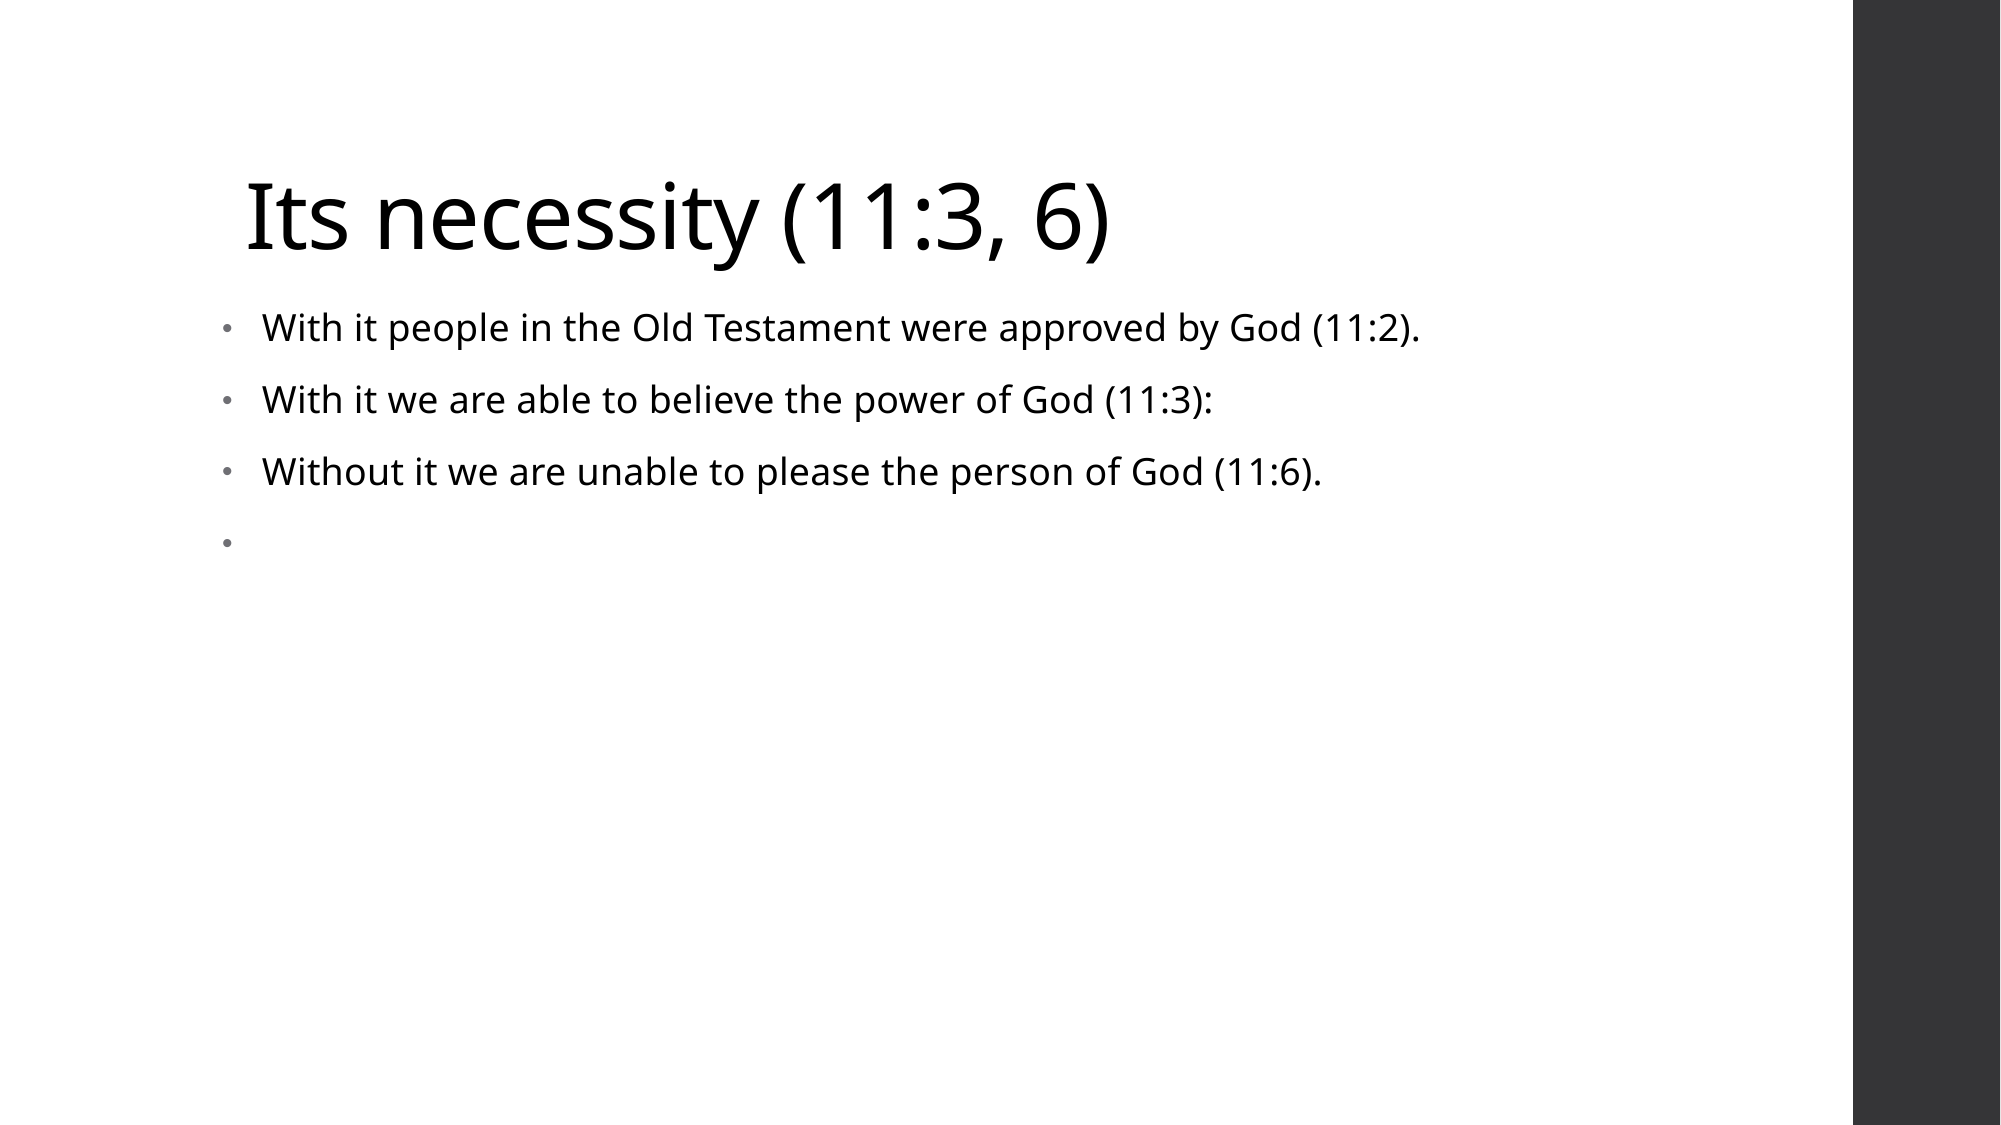

# Its necessity (11:3, 6)
 With it people in the Old Testament were approved by God (11:2).
 With it we are able to believe the power of God (11:3):
 Without it we are unable to please the person of God (11:6).